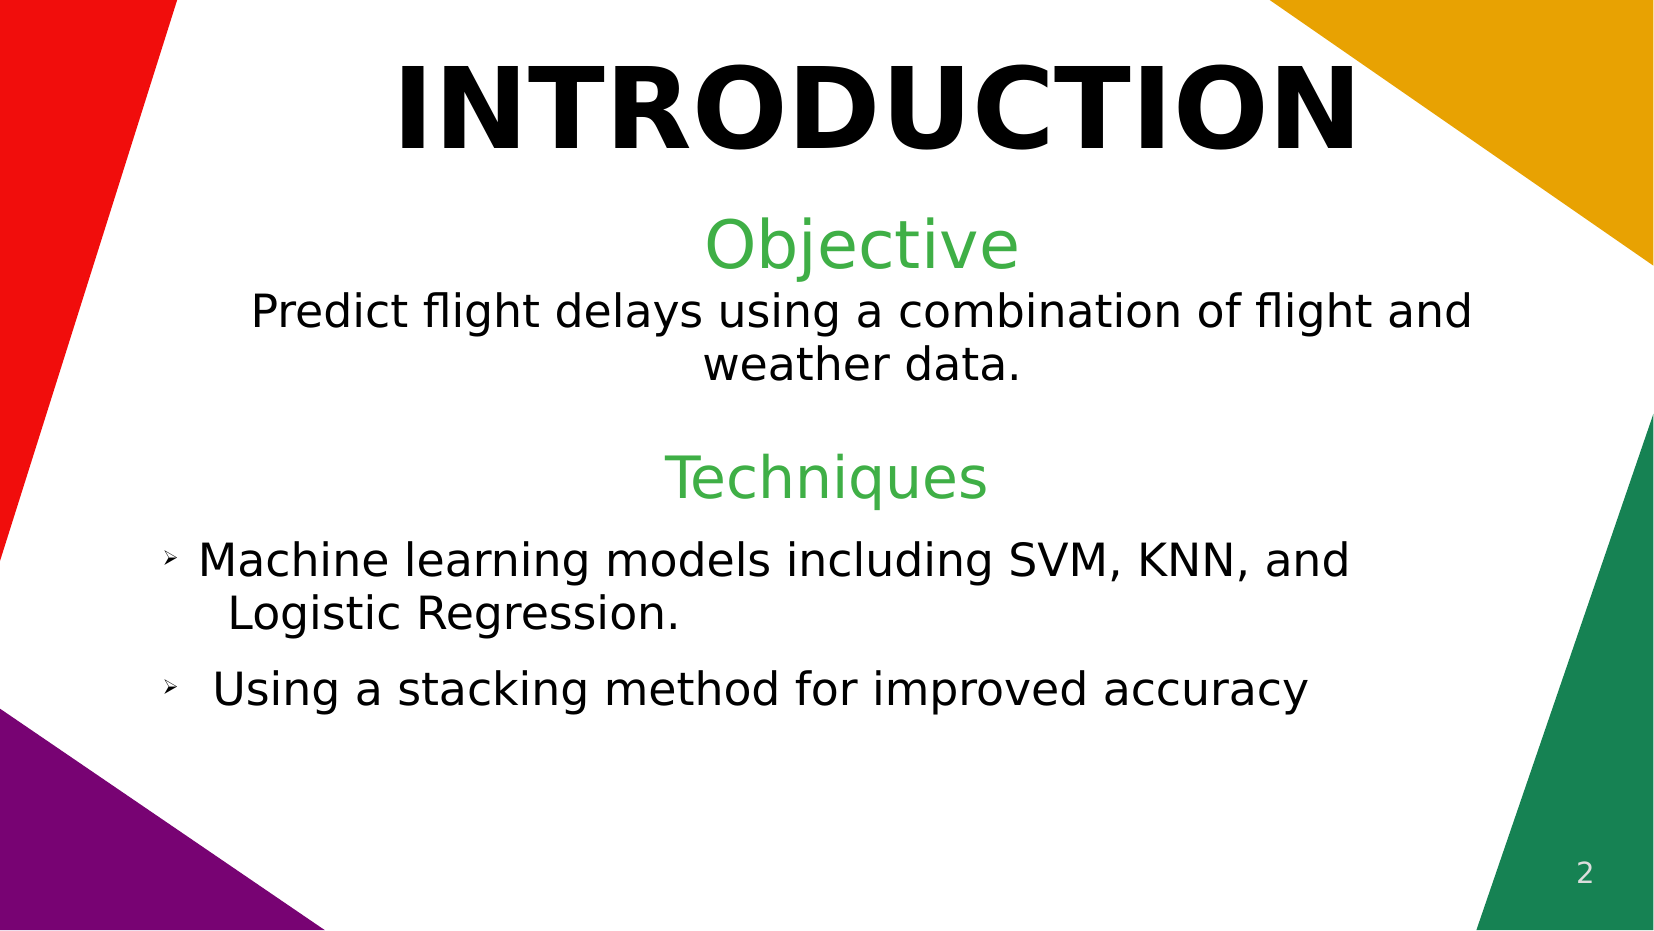

# INTRODUCTION
Objective
Predict flight delays using a combination of flight and weather data.
Techniques
Machine learning models including SVM, KNN, and Logistic Regression.
 Using a stacking method for improved accuracy
2